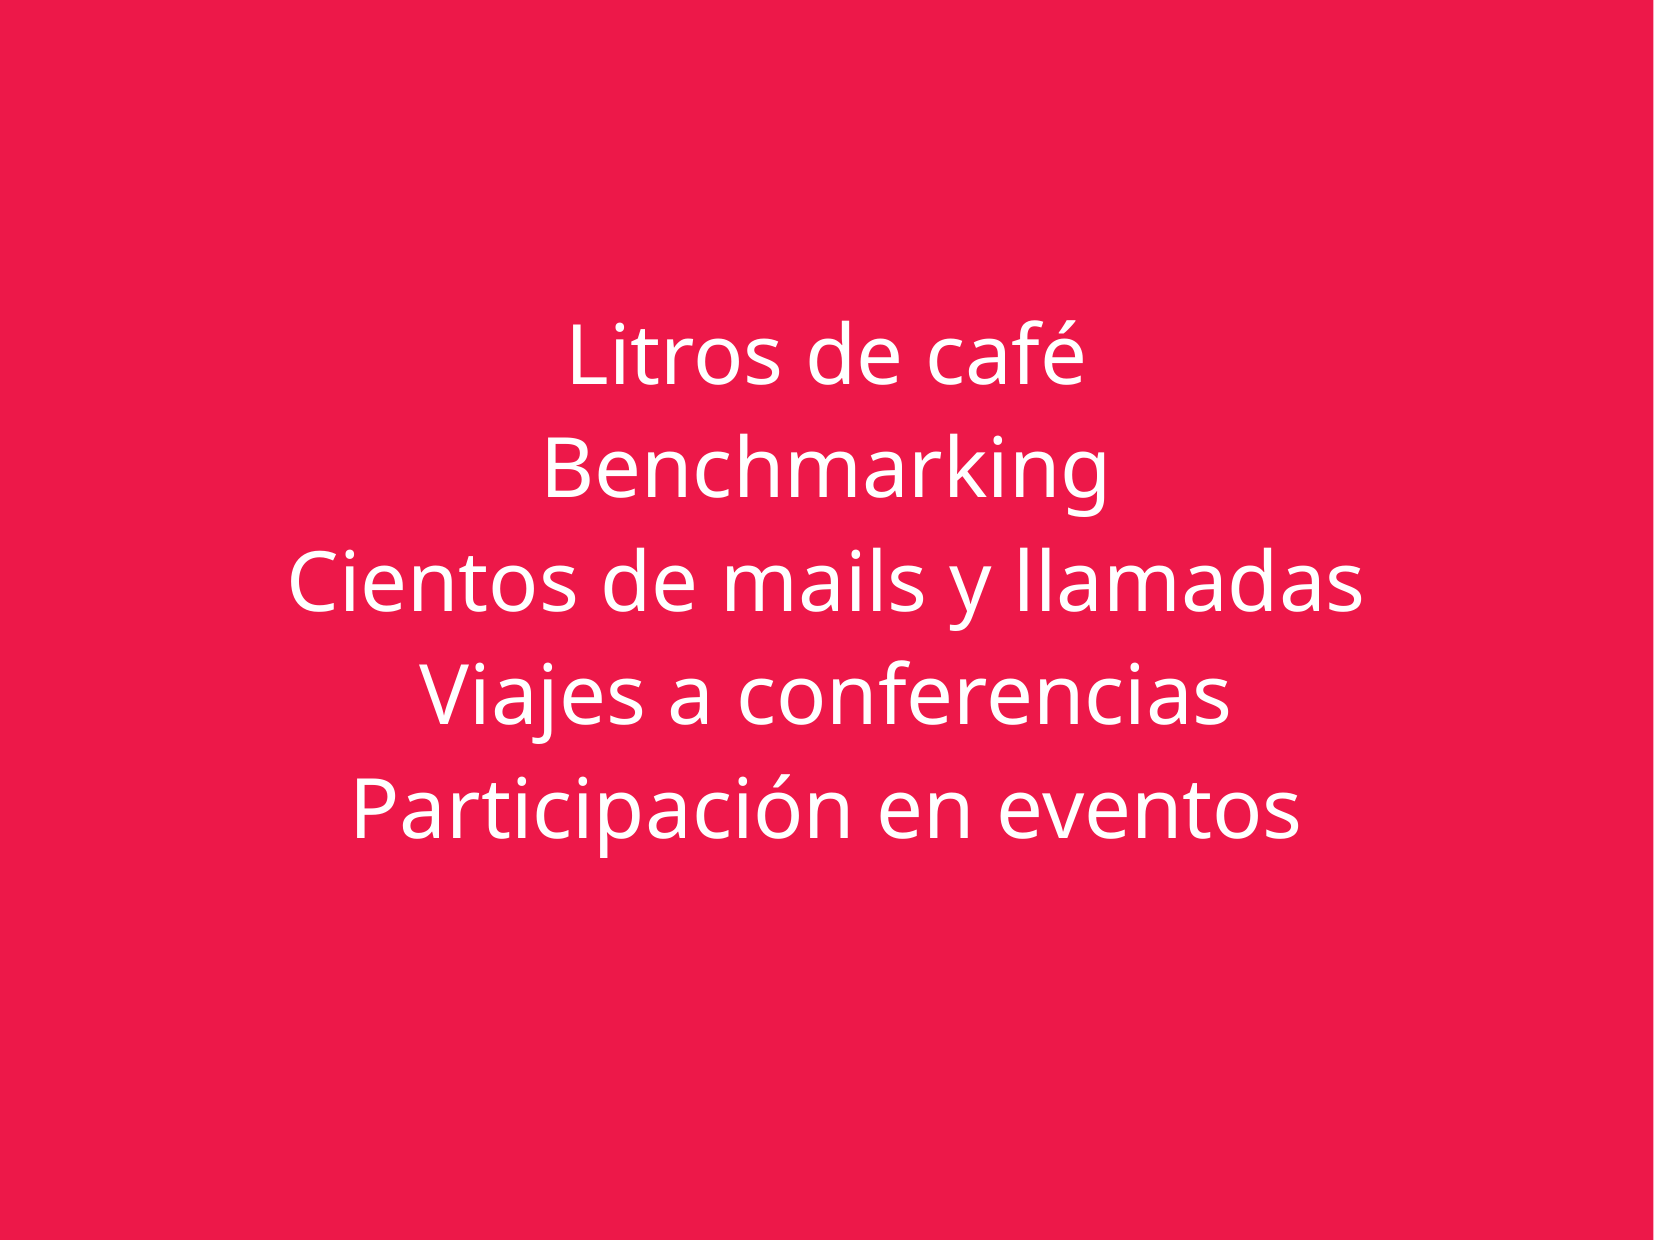

# Litros de café
Benchmarking
Cientos de mails y llamadas
Viajes a conferencias
Participación en eventos